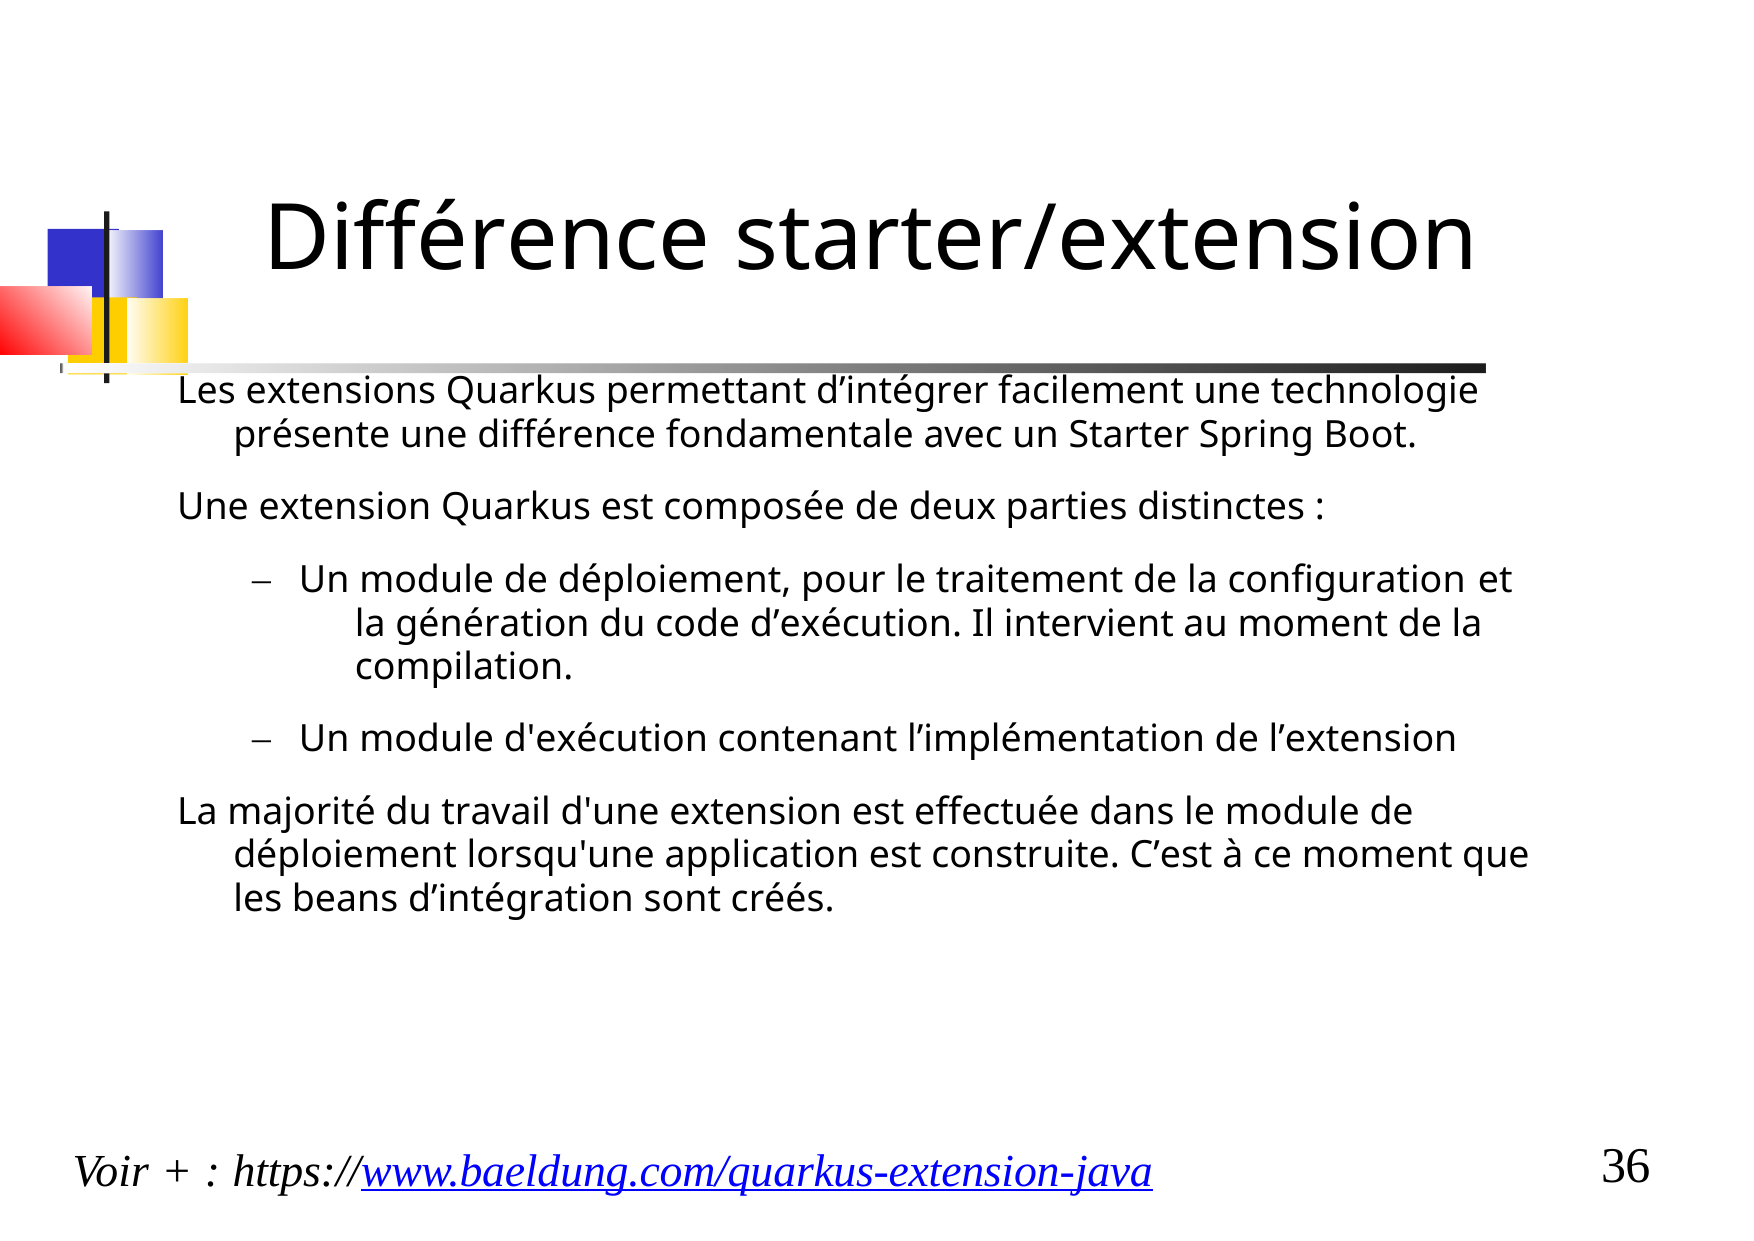

# Différence starter/extension
Les extensions Quarkus permettant d’intégrer facilement une technologie présente une différence fondamentale avec un Starter Spring Boot.
Une extension Quarkus est composée de deux parties distinctes :
Un module de déploiement, pour le traitement de la configuration 	et la génération du code d’exécution. Il intervient au moment de la compilation.
Un module d'exécution contenant l’implémentation de l’extension
La majorité du travail d'une extension est effectuée dans le module de déploiement lorsqu'une application est construite. C’est à ce moment que les beans d’intégration sont créés.
36
Voir + : https://www.baeldung.com/quarkus-extension-java